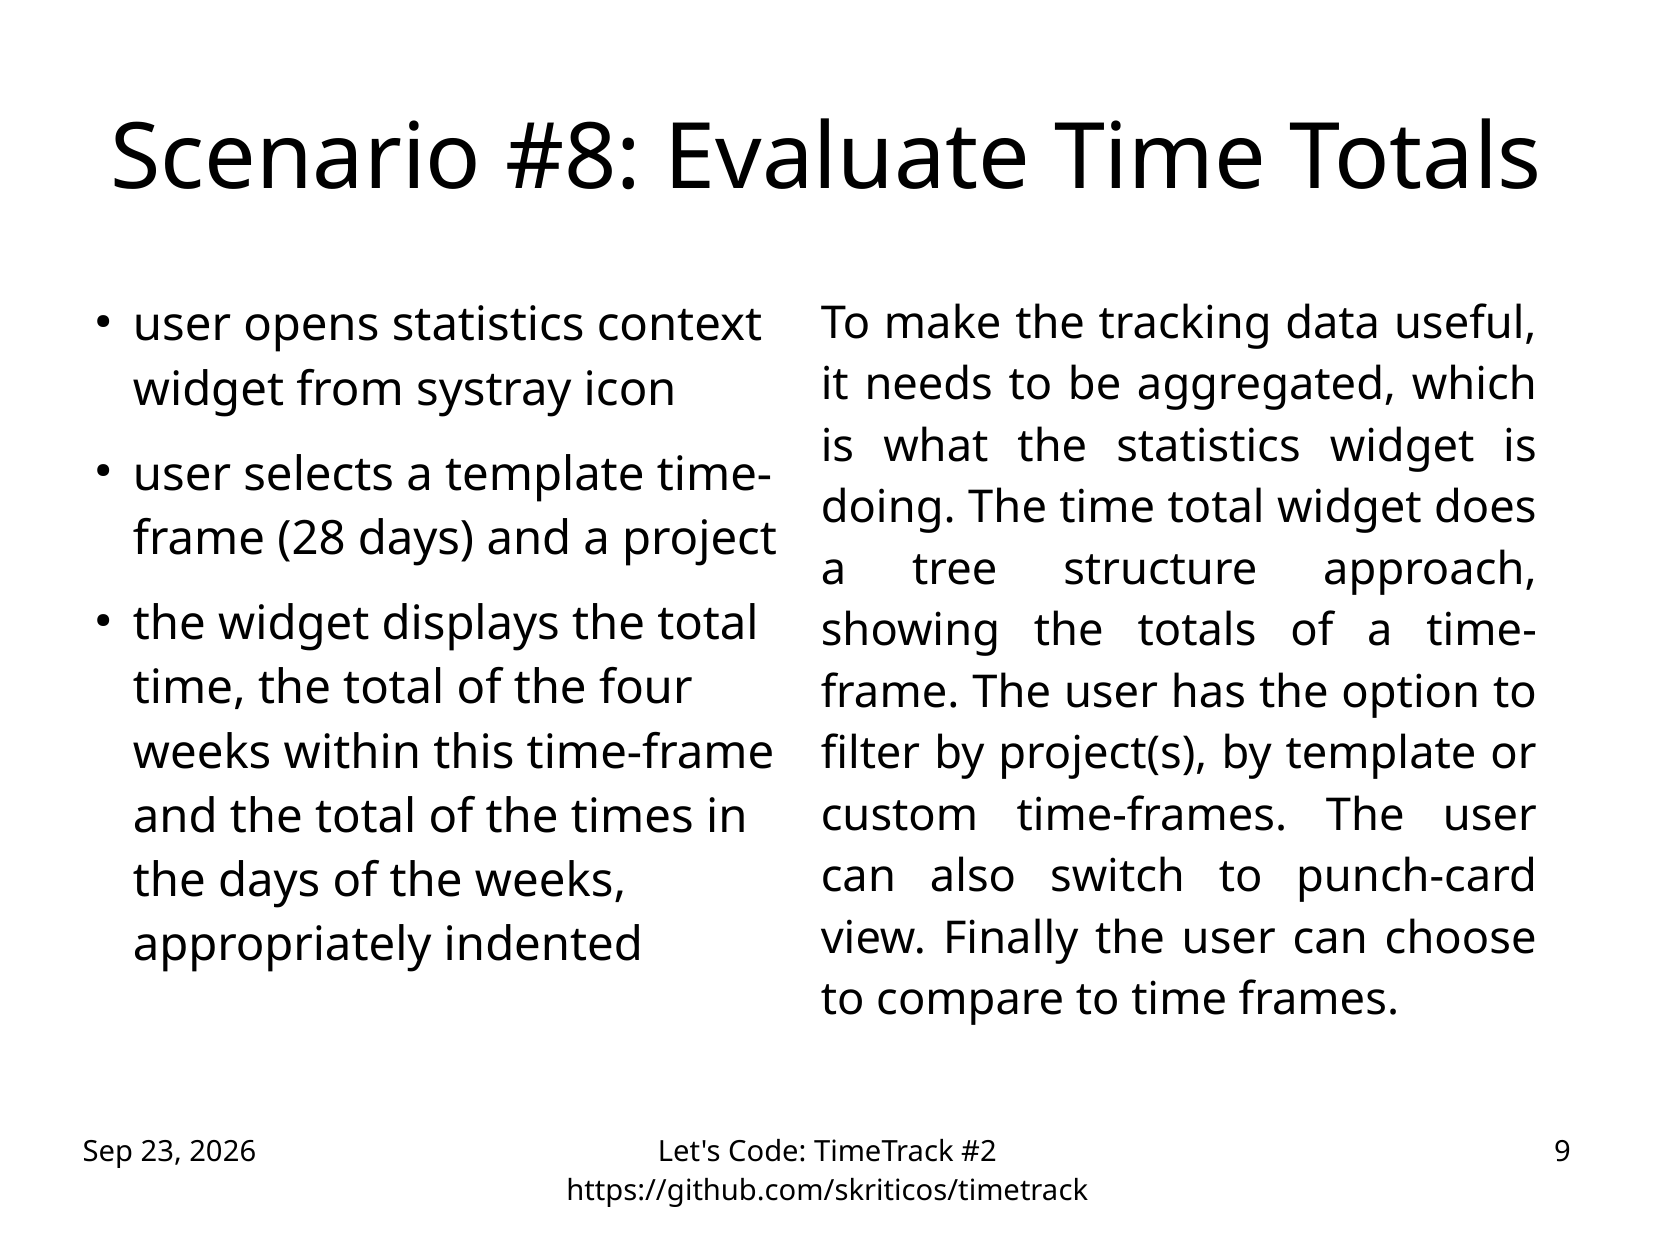

# Scenario #8: Evaluate Time Totals
user opens statistics context widget from systray icon
user selects a template time-frame (28 days) and a project
the widget displays the total time, the total of the four weeks within this time-frame and the total of the times in the days of the weeks, appropriately indented
To make the tracking data useful, it needs to be aggregated, which is what the statistics widget is doing. The time total widget does a tree structure approach, showing the totals of a time-frame. The user has the option to filter by project(s), by template or custom time-frames. The user can also switch to punch-card view. Finally the user can choose to compare to time frames.
Let's Code: TimeTrack #1\n https://github.com/skriticos/timetrack
9